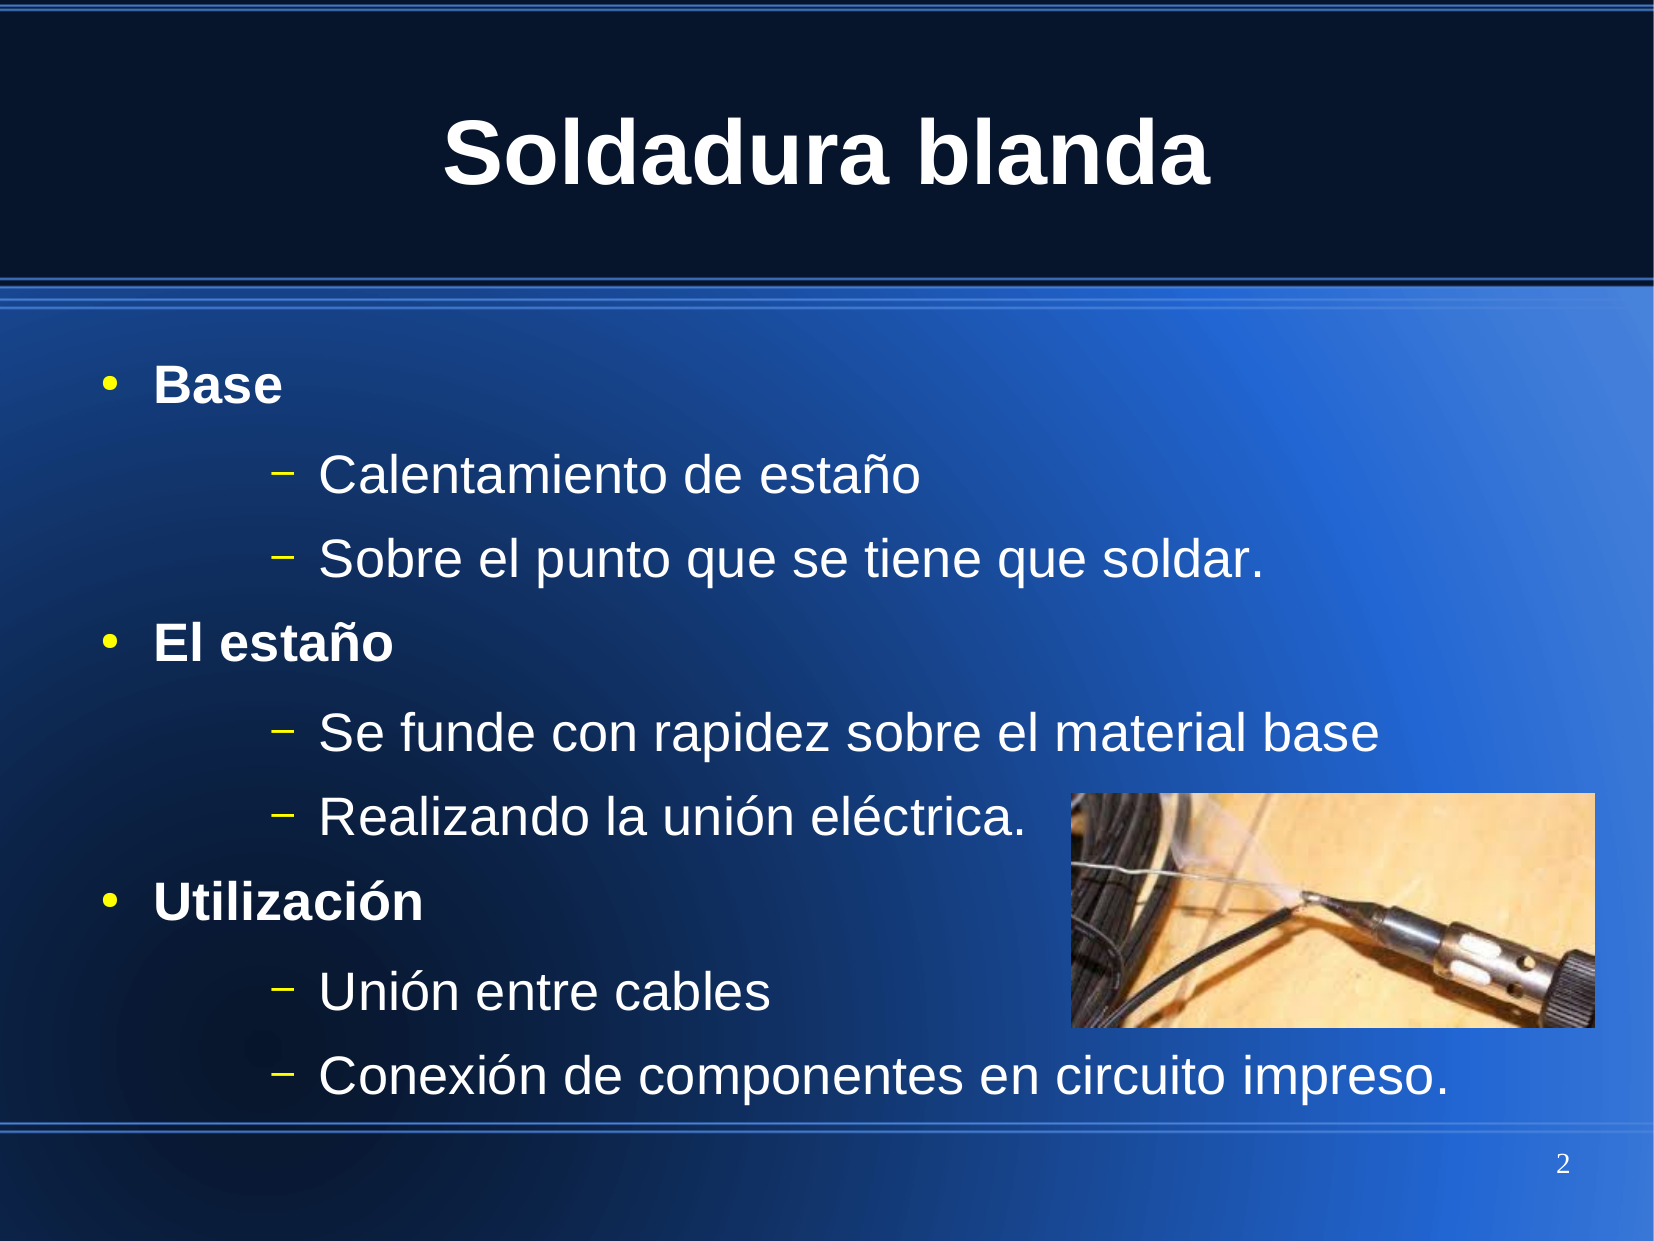

# Soldadura blanda
Base
Calentamiento de estaño
Sobre el punto que se tiene que soldar.
El estaño
Se funde con rapidez sobre el material base
Realizando la unión eléctrica.
Utilización
Unión entre cables
Conexión de componentes en circuito impreso.
2